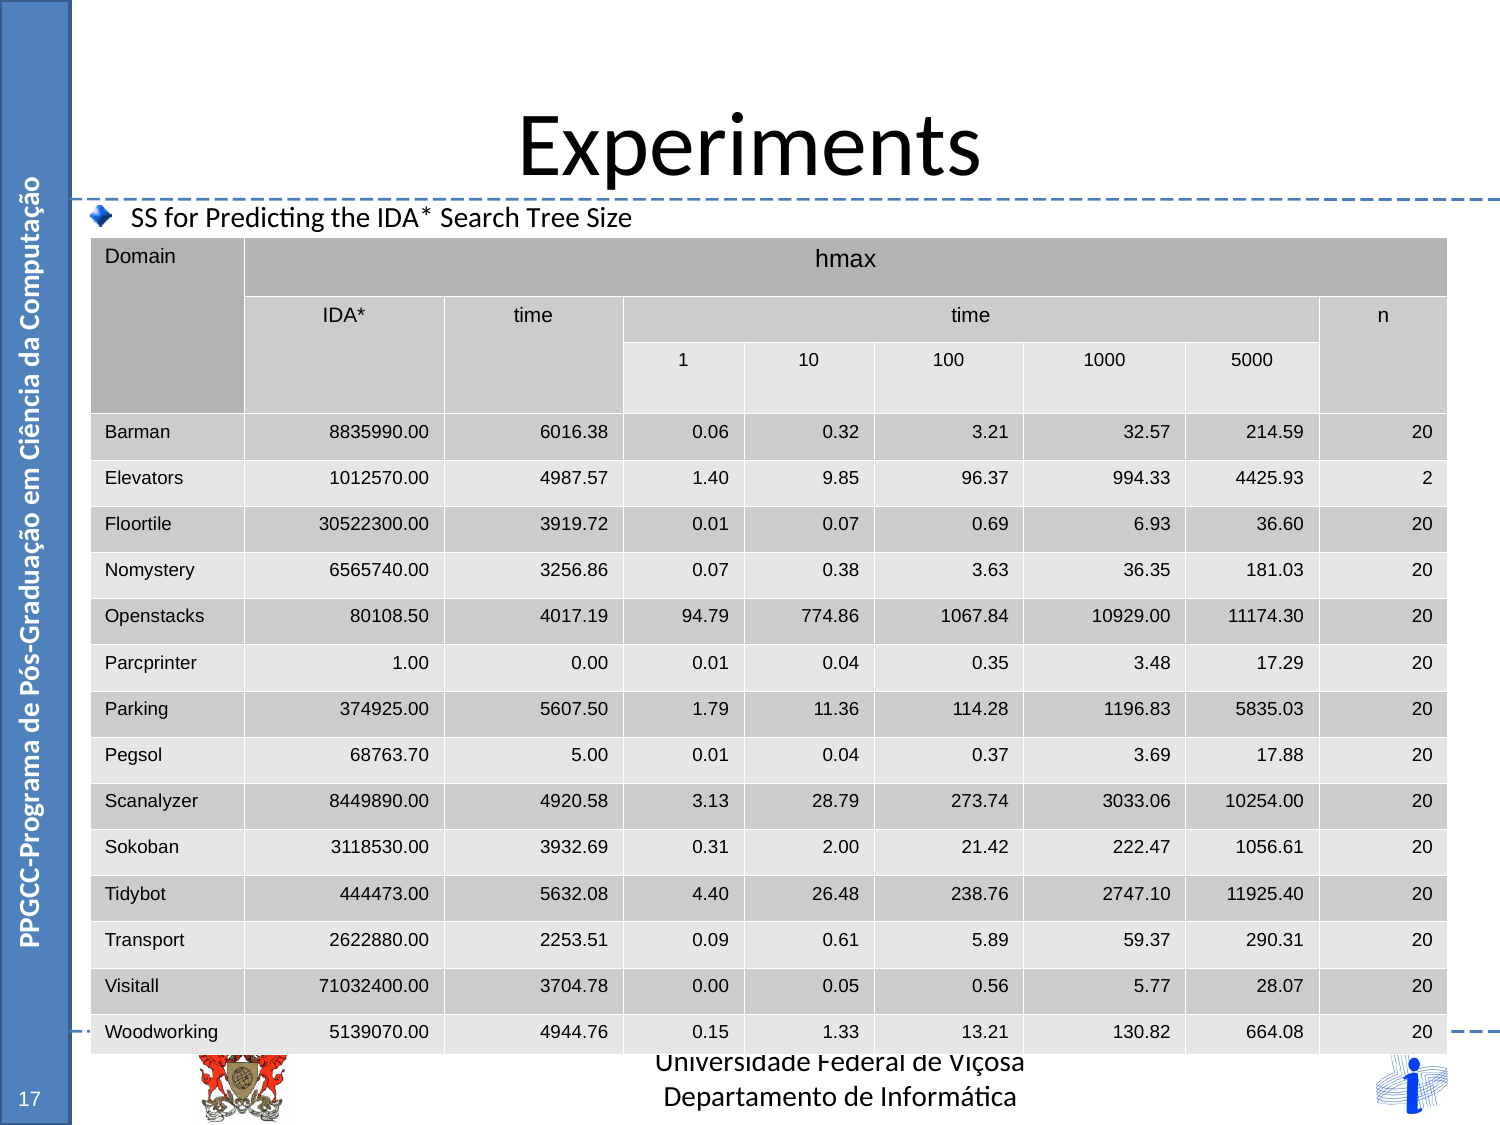

Experiments
 SS for Predicting the IDA* Search Tree Size
| Domain | hmax | | | | | | | |
| --- | --- | --- | --- | --- | --- | --- | --- | --- |
| | IDA\* | time | time | | | | | n |
| | | | 1 | 10 | 100 | 1000 | 5000 | |
| Barman | 8835990.00 | 6016.38 | 0.06 | 0.32 | 3.21 | 32.57 | 214.59 | 20 |
| Elevators | 1012570.00 | 4987.57 | 1.40 | 9.85 | 96.37 | 994.33 | 4425.93 | 2 |
| Floortile | 30522300.00 | 3919.72 | 0.01 | 0.07 | 0.69 | 6.93 | 36.60 | 20 |
| Nomystery | 6565740.00 | 3256.86 | 0.07 | 0.38 | 3.63 | 36.35 | 181.03 | 20 |
| Openstacks | 80108.50 | 4017.19 | 94.79 | 774.86 | 1067.84 | 10929.00 | 11174.30 | 20 |
| Parcprinter | 1.00 | 0.00 | 0.01 | 0.04 | 0.35 | 3.48 | 17.29 | 20 |
| Parking | 374925.00 | 5607.50 | 1.79 | 11.36 | 114.28 | 1196.83 | 5835.03 | 20 |
| Pegsol | 68763.70 | 5.00 | 0.01 | 0.04 | 0.37 | 3.69 | 17.88 | 20 |
| Scanalyzer | 8449890.00 | 4920.58 | 3.13 | 28.79 | 273.74 | 3033.06 | 10254.00 | 20 |
| Sokoban | 3118530.00 | 3932.69 | 0.31 | 2.00 | 21.42 | 222.47 | 1056.61 | 20 |
| Tidybot | 444473.00 | 5632.08 | 4.40 | 26.48 | 238.76 | 2747.10 | 11925.40 | 20 |
| Transport | 2622880.00 | 2253.51 | 0.09 | 0.61 | 5.89 | 59.37 | 290.31 | 20 |
| Visitall | 71032400.00 | 3704.78 | 0.00 | 0.05 | 0.56 | 5.77 | 28.07 | 20 |
| Woodworking | 5139070.00 | 4944.76 | 0.15 | 1.33 | 13.21 | 130.82 | 664.08 | 20 |
PPGCC-Programa de Pós-Graduação em Ciência da Computação
Universidade Federal de Viçosa
Departamento de Informática
17